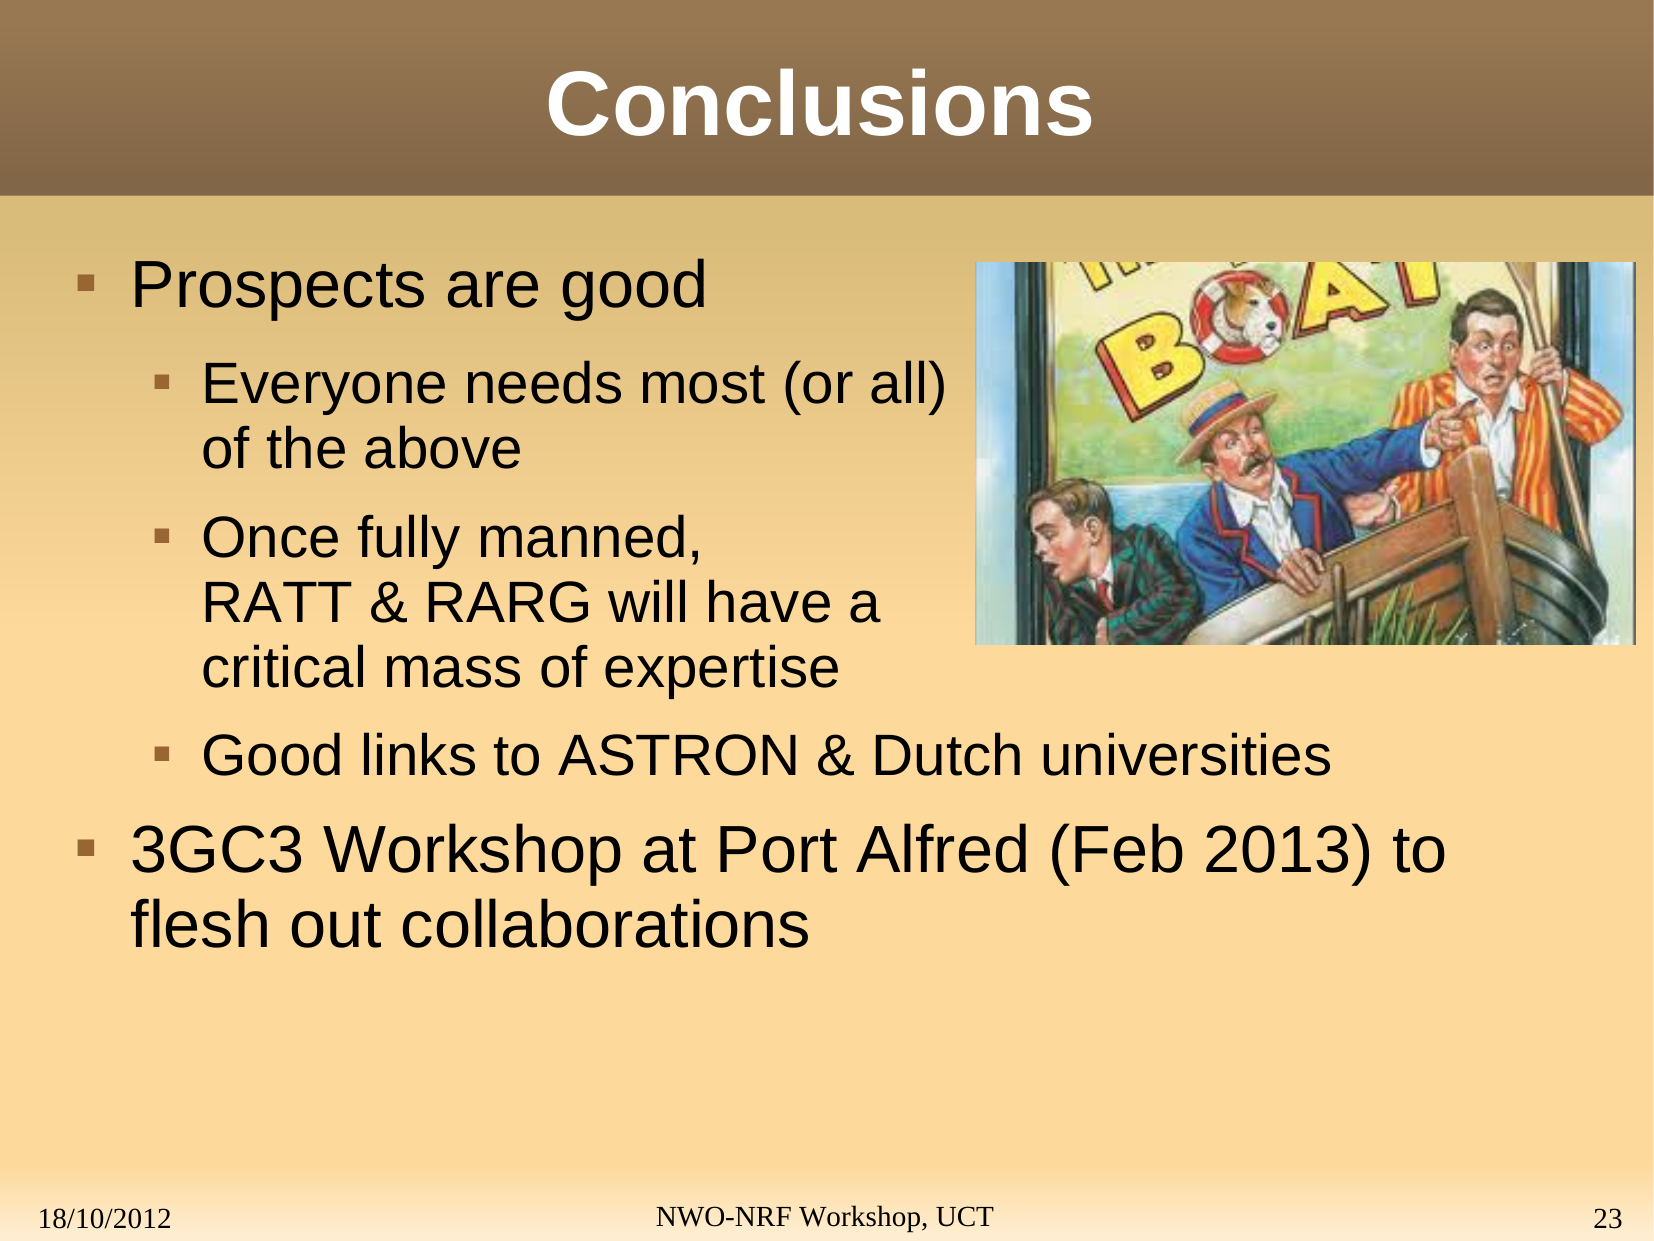

# Conclusions
Prospects are good
Everyone needs most (or all)
of the above
Once fully manned,
RATT & RARG will have a
critical mass of expertise
Good links to ASTRON & Dutch universities
3GC3 Workshop at Port Alfred (Feb 2013) to flesh out collaborations
NWO-NRF Workshop, UCT
18/10/2012
23